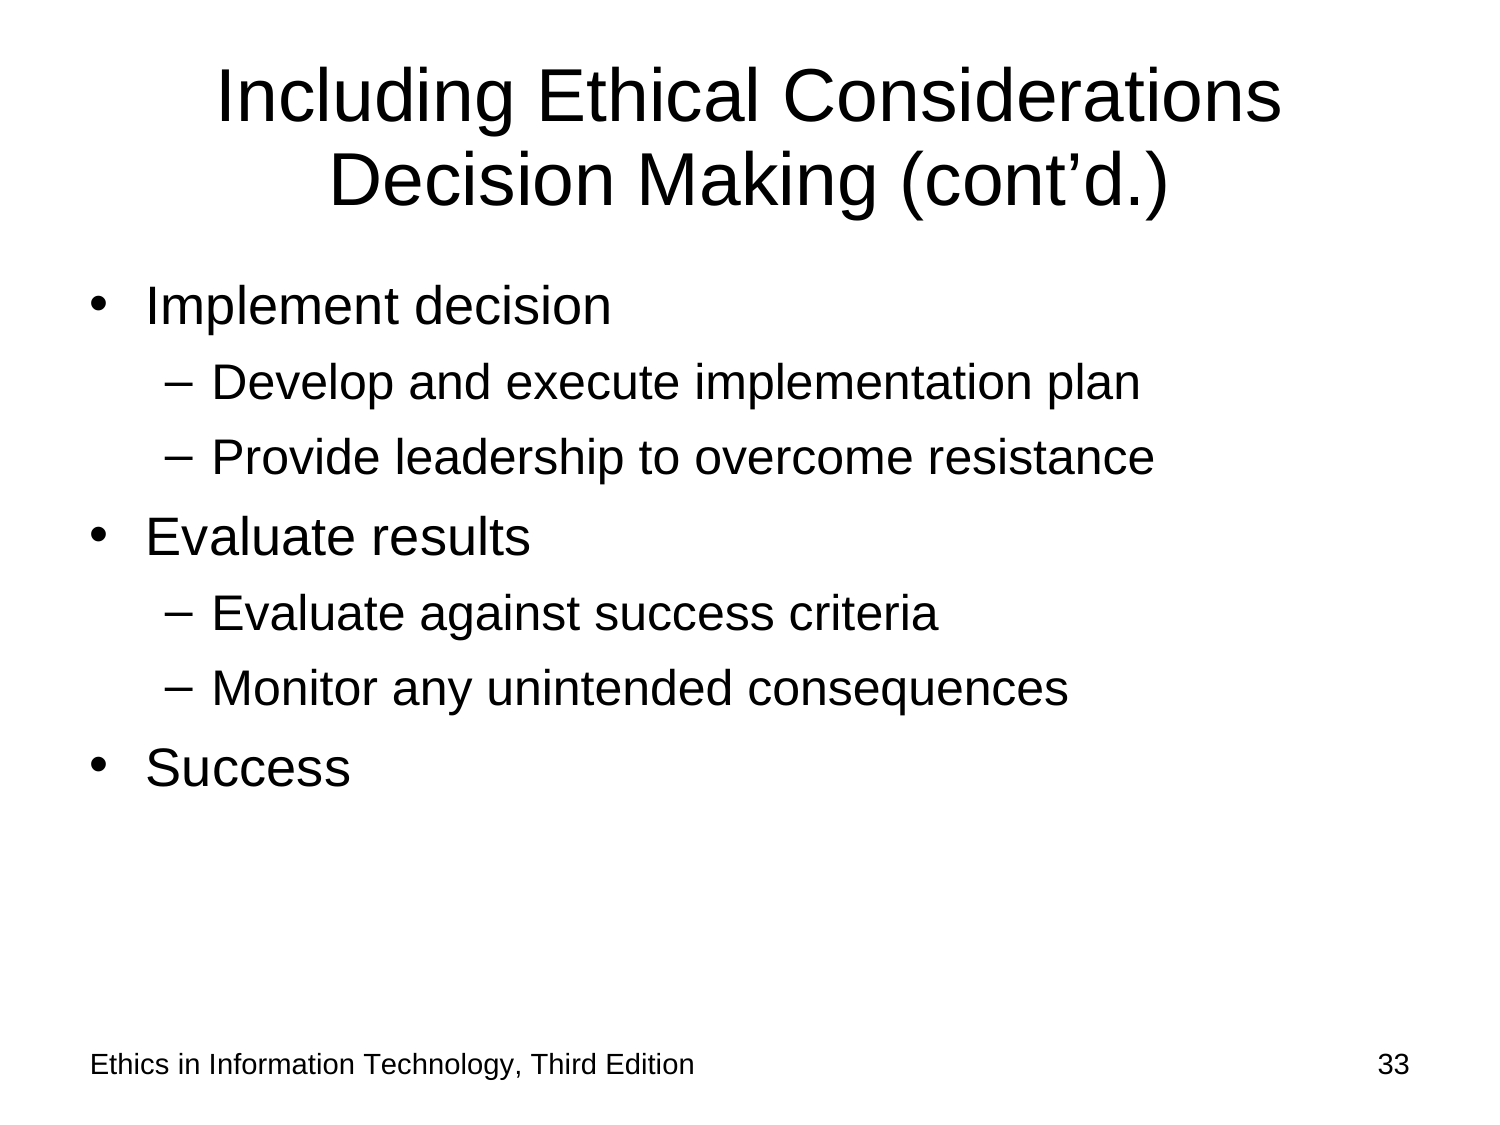

# Including Ethical Considerations Decision Making (cont’d.)
Implement decision
Develop and execute implementation plan
Provide leadership to overcome resistance
Evaluate results
Evaluate against success criteria
Monitor any unintended consequences
Success
Ethics in Information Technology, Third Edition